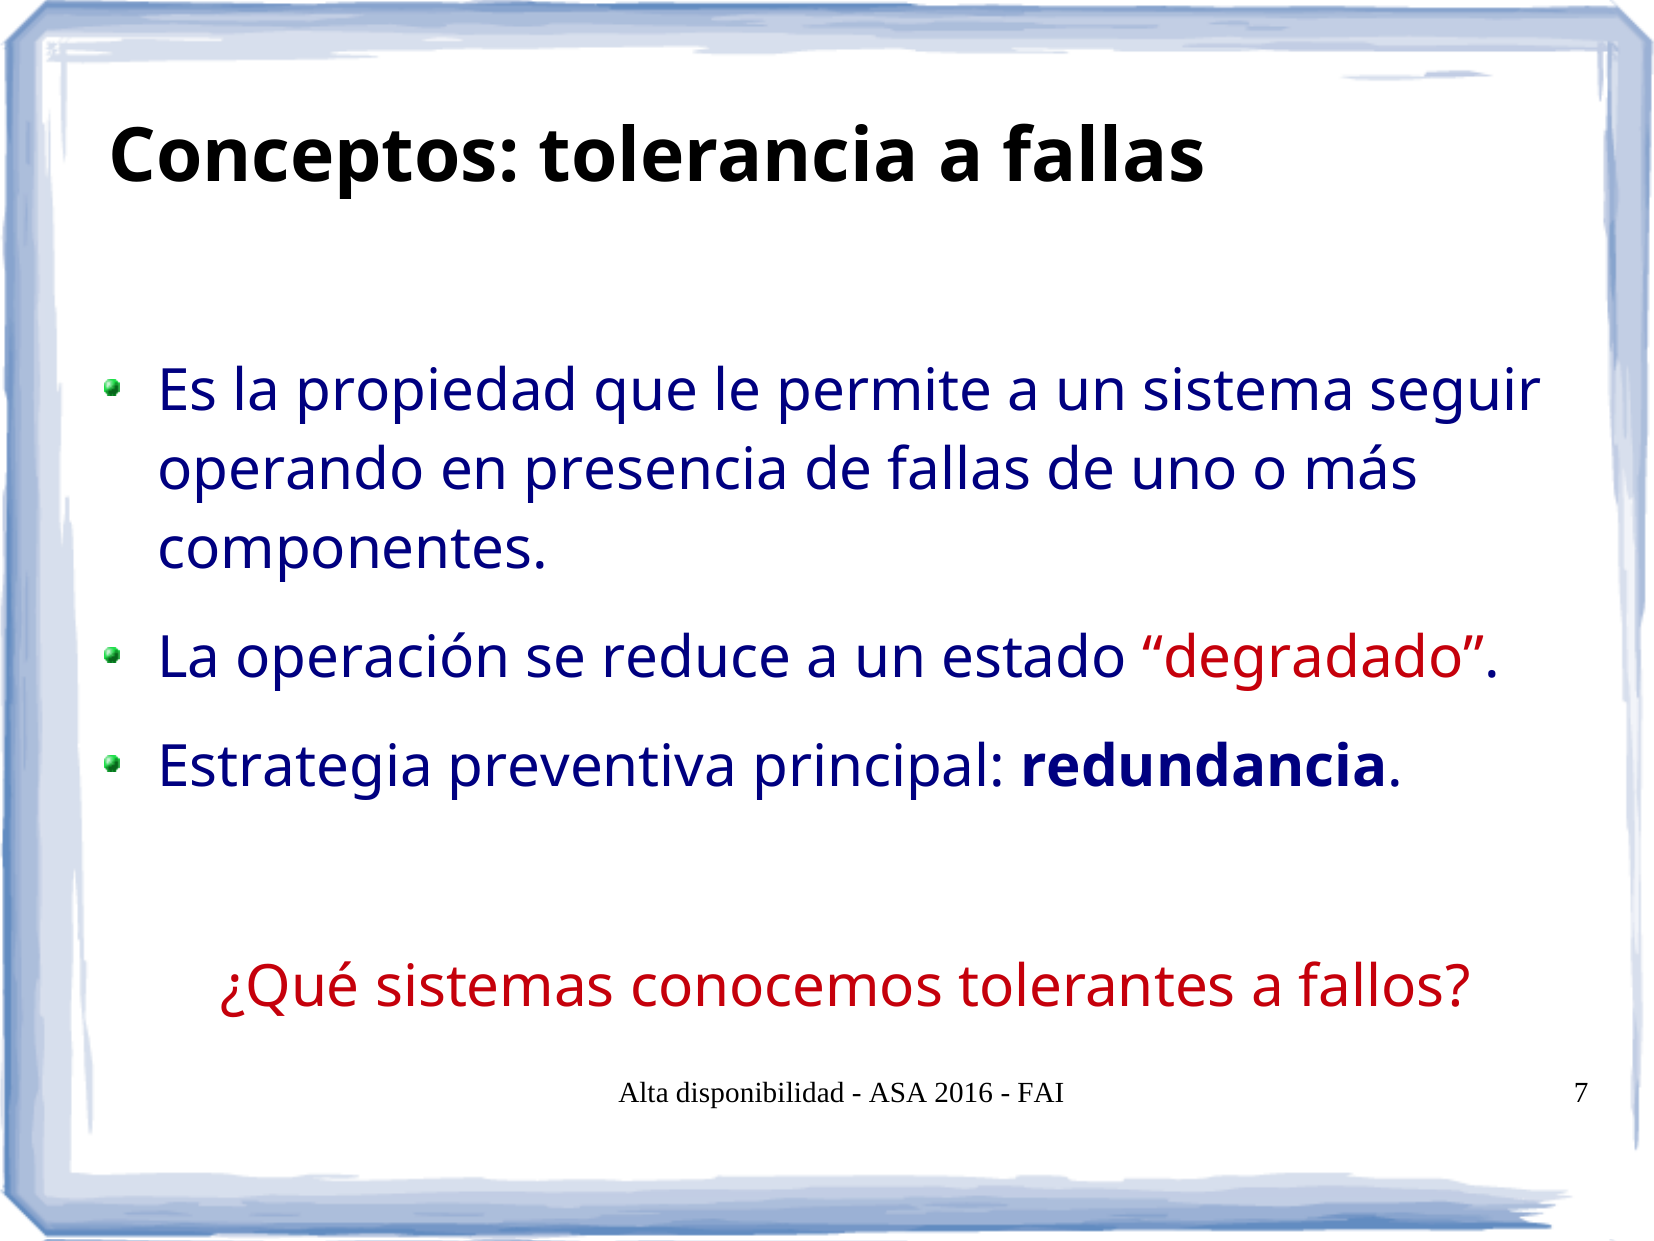

Conceptos: tolerancia a fallas
Es la propiedad que le permite a un sistema seguir operando en presencia de fallas de uno o más componentes.
La operación se reduce a un estado “degradado”.
Estrategia preventiva principal: redundancia.
¿Qué sistemas conocemos tolerantes a fallos?
Alta disponibilidad - ASA 2016 - FAI
7